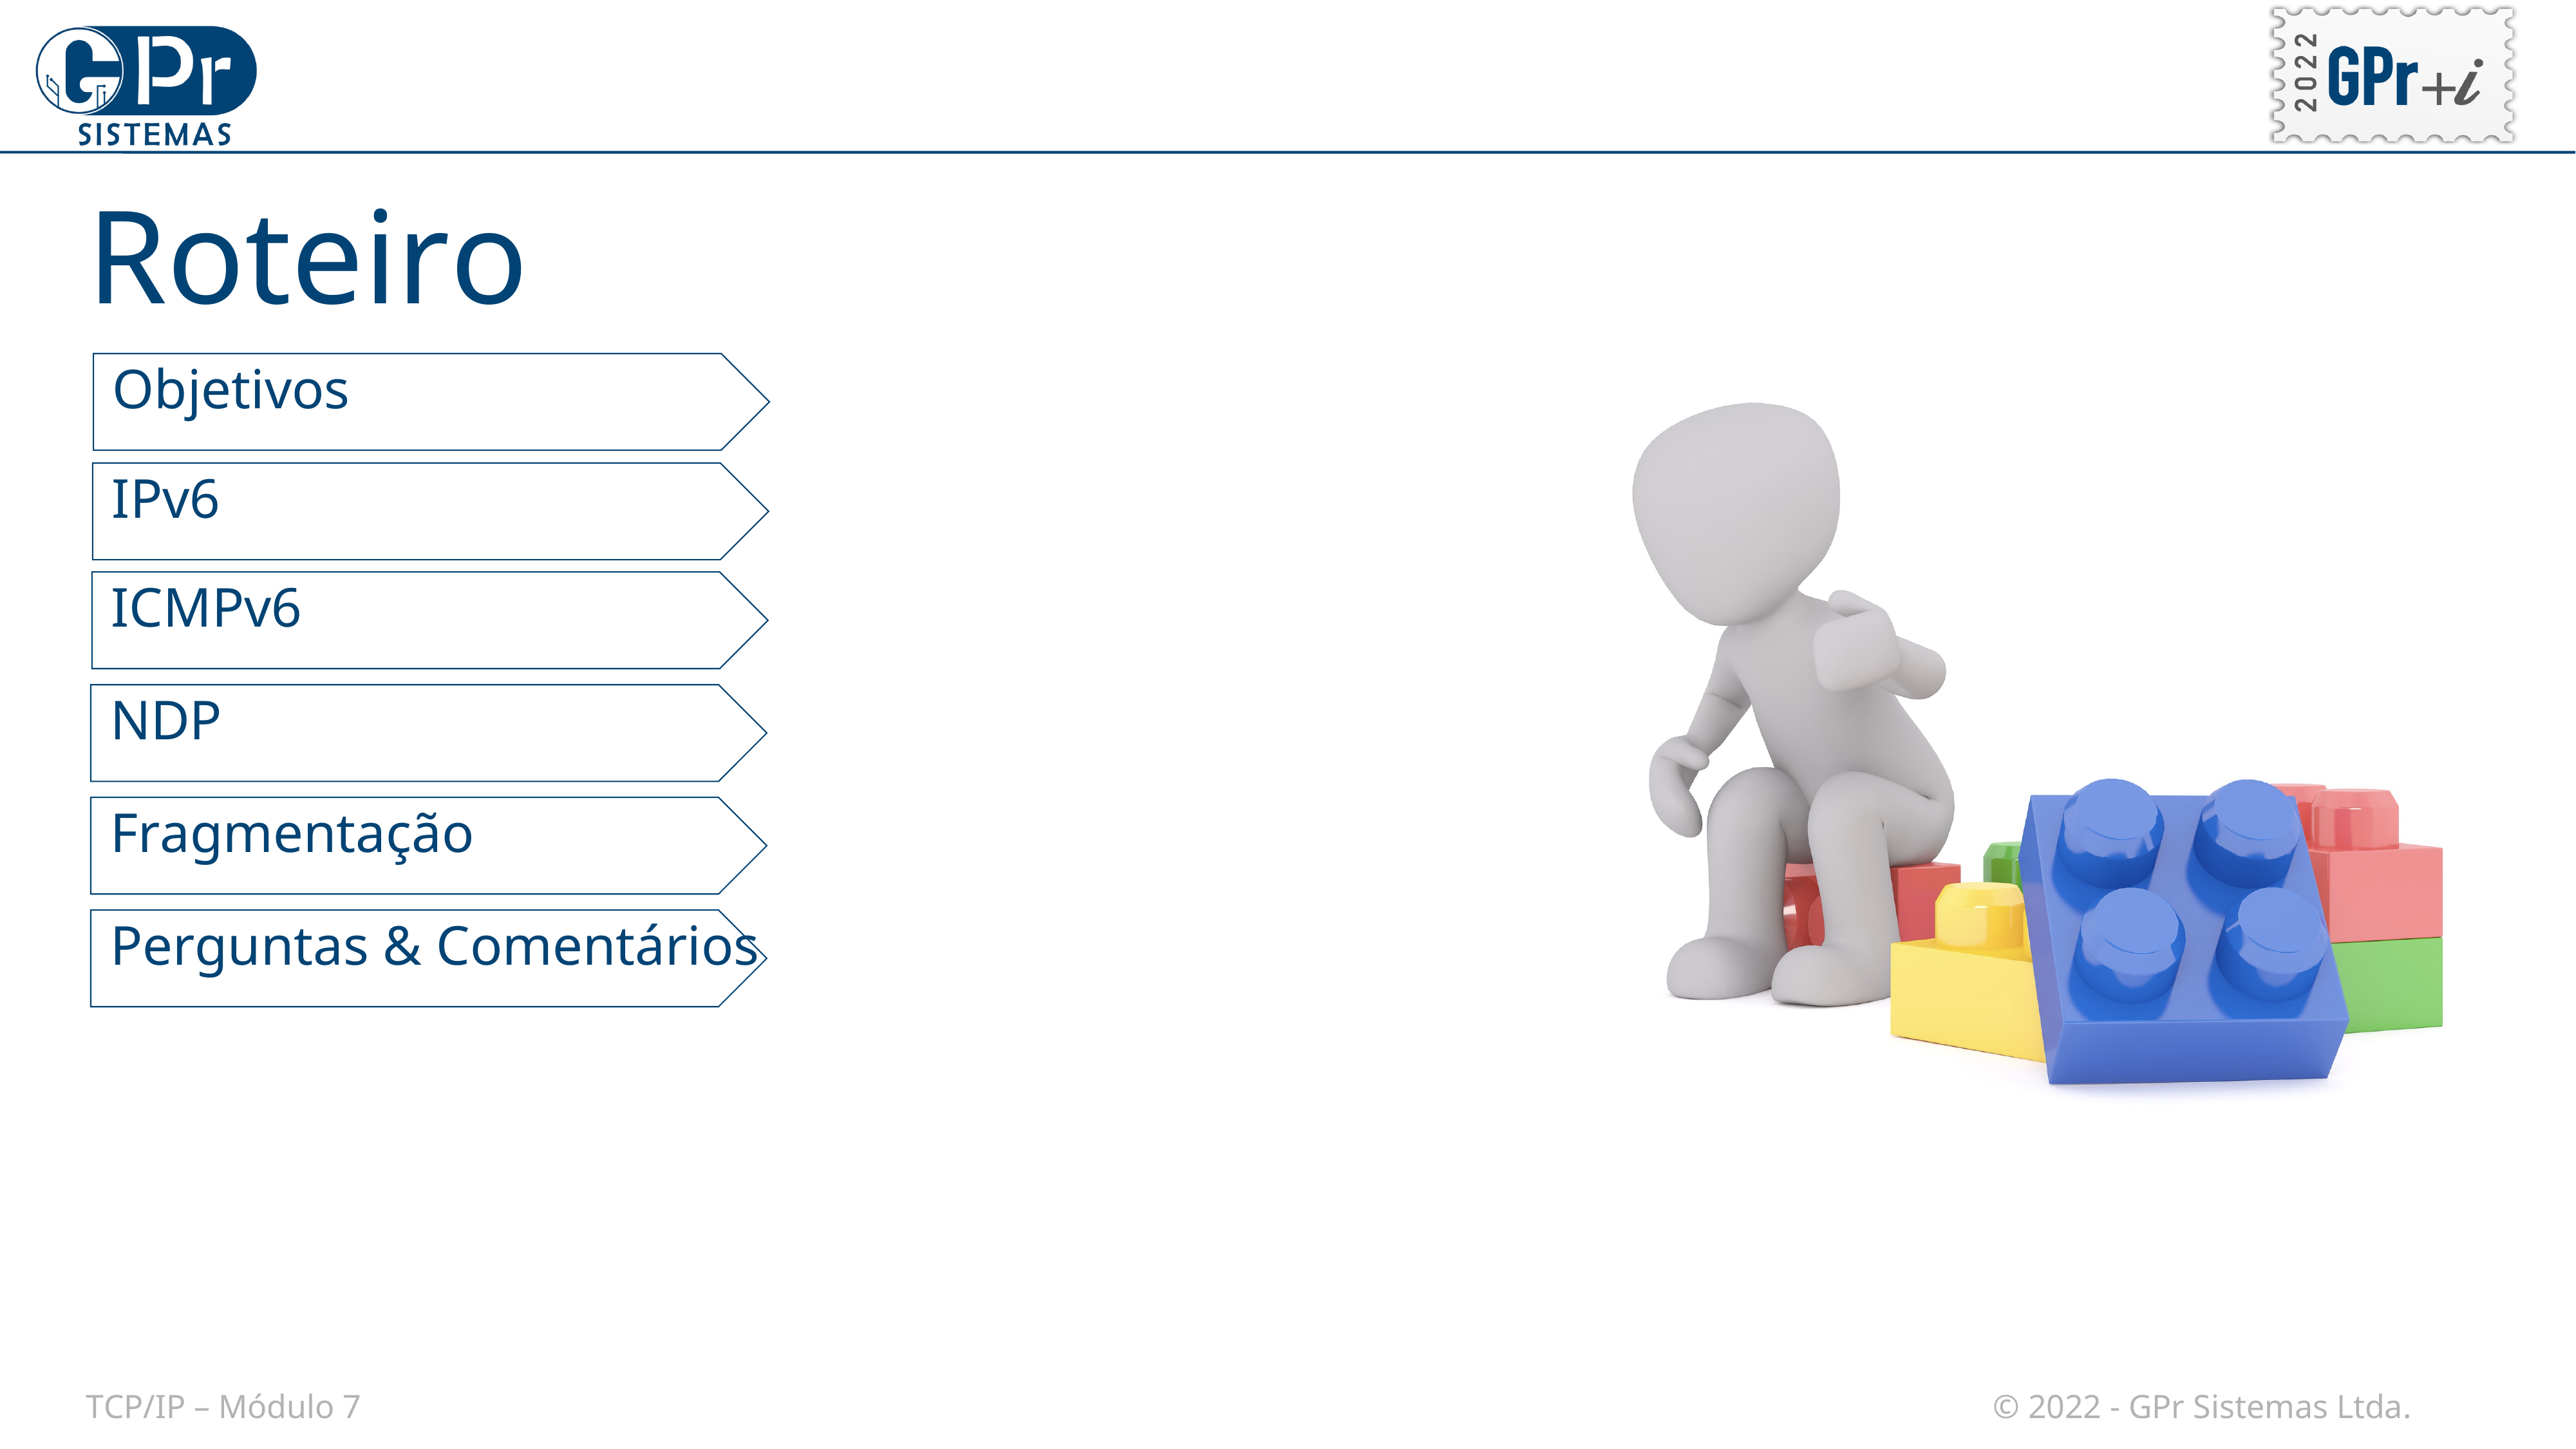

Roteiro
Objetivos
IPv6
ICMPv6
NDP
Fragmentação
Perguntas & Comentários